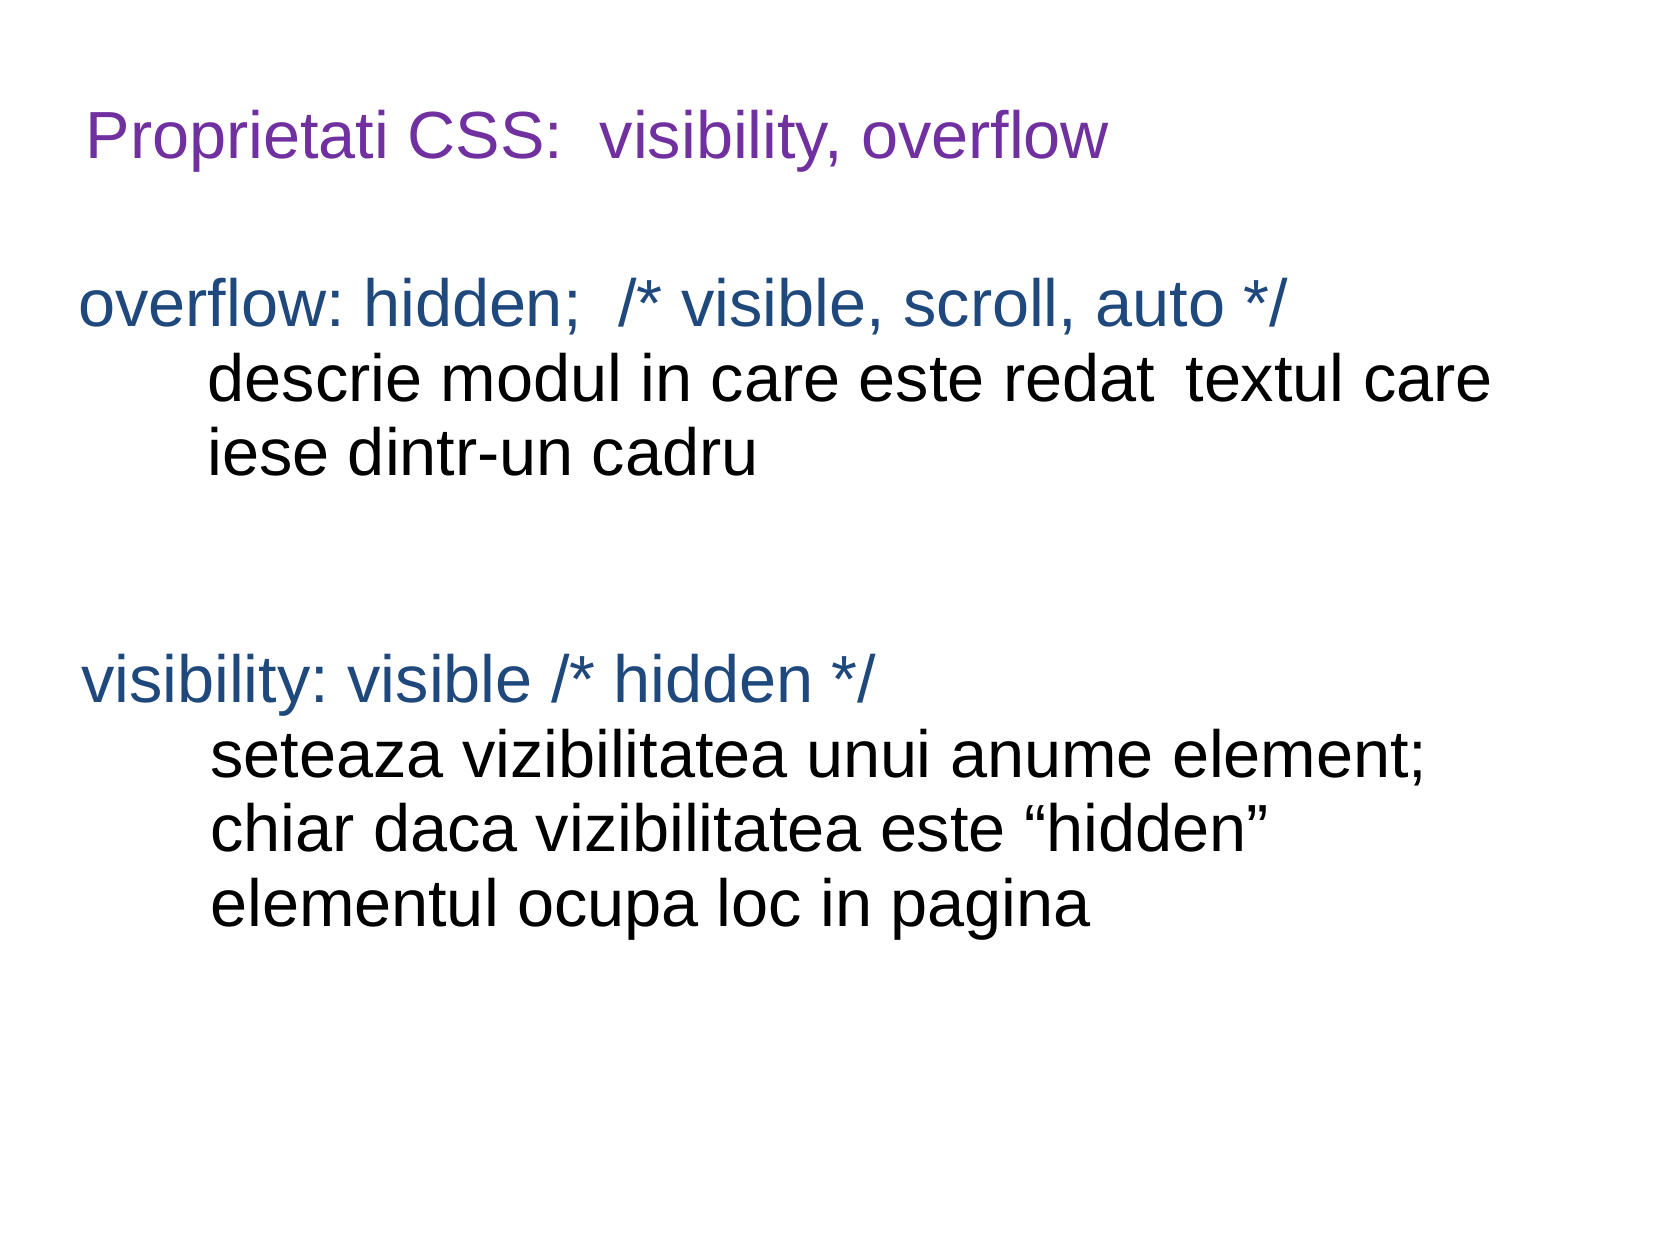

Proprietati CSS: visibility, overflow
overflow: hidden; /* visible, scroll, auto */
 descrie modul in care este redat 	textul care 	 iese dintr-un cadru
visibility: visible /* hidden */
 seteaza vizibilitatea unui anume element;
 chiar daca vizibilitatea este “hidden”
 elementul ocupa loc in pagina